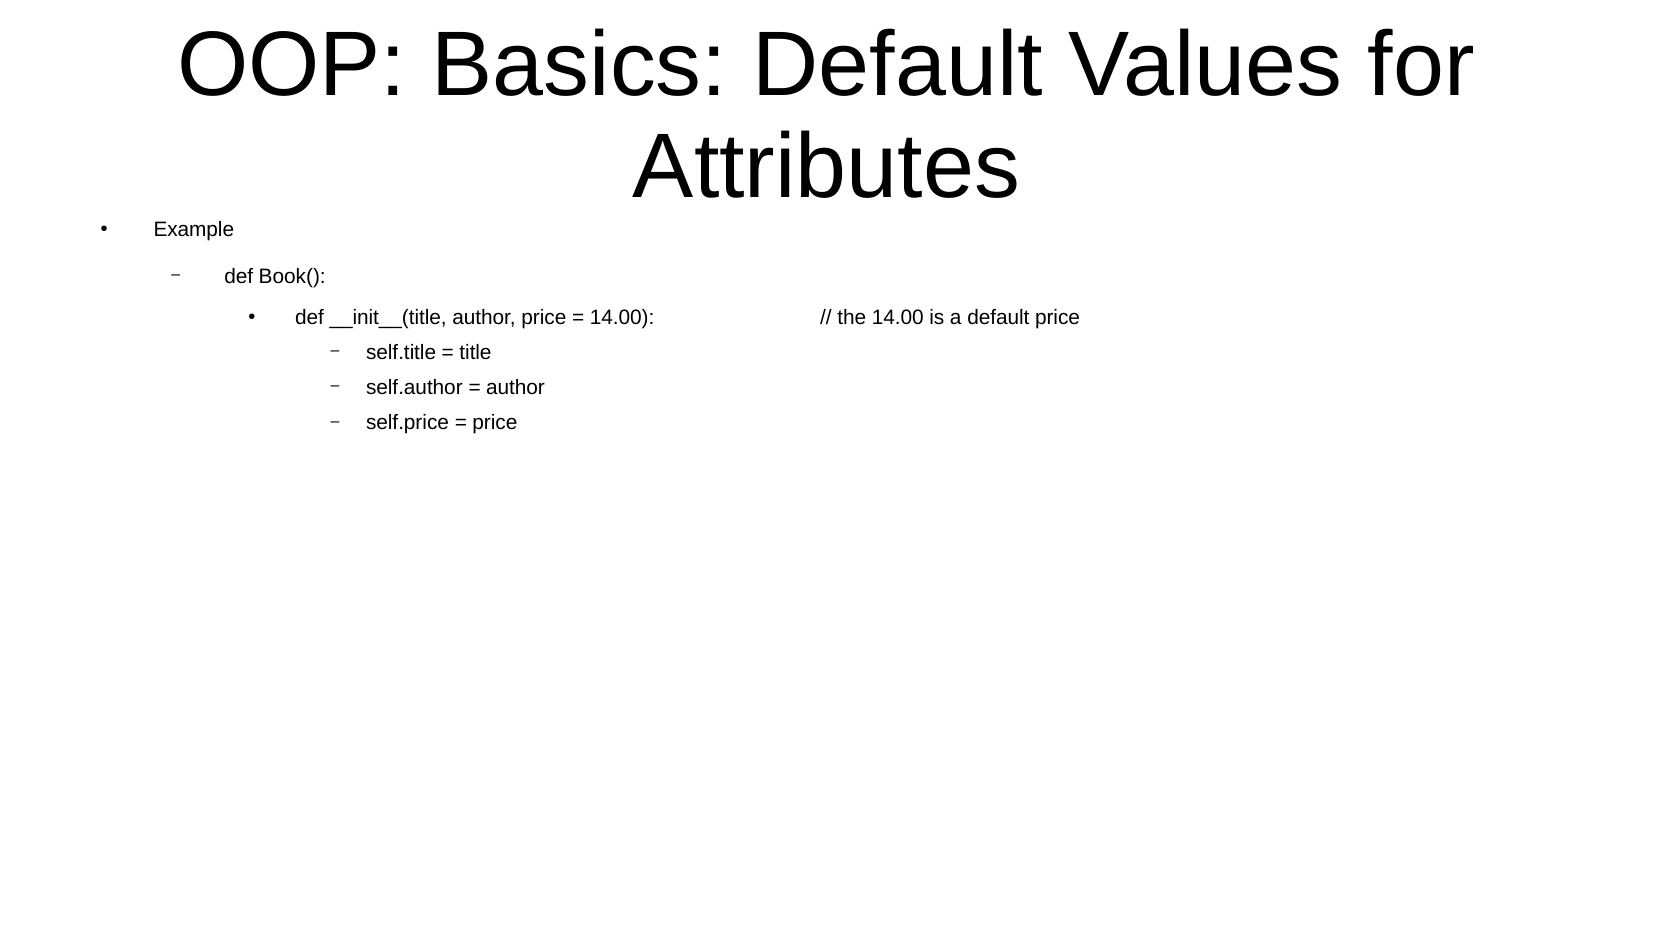

# OOP: Basics: Default Values for Attributes
Example
def Book():
def __init__(title, author, price = 14.00):			// the 14.00 is a default price
self.title = title
self.author = author
self.price = price